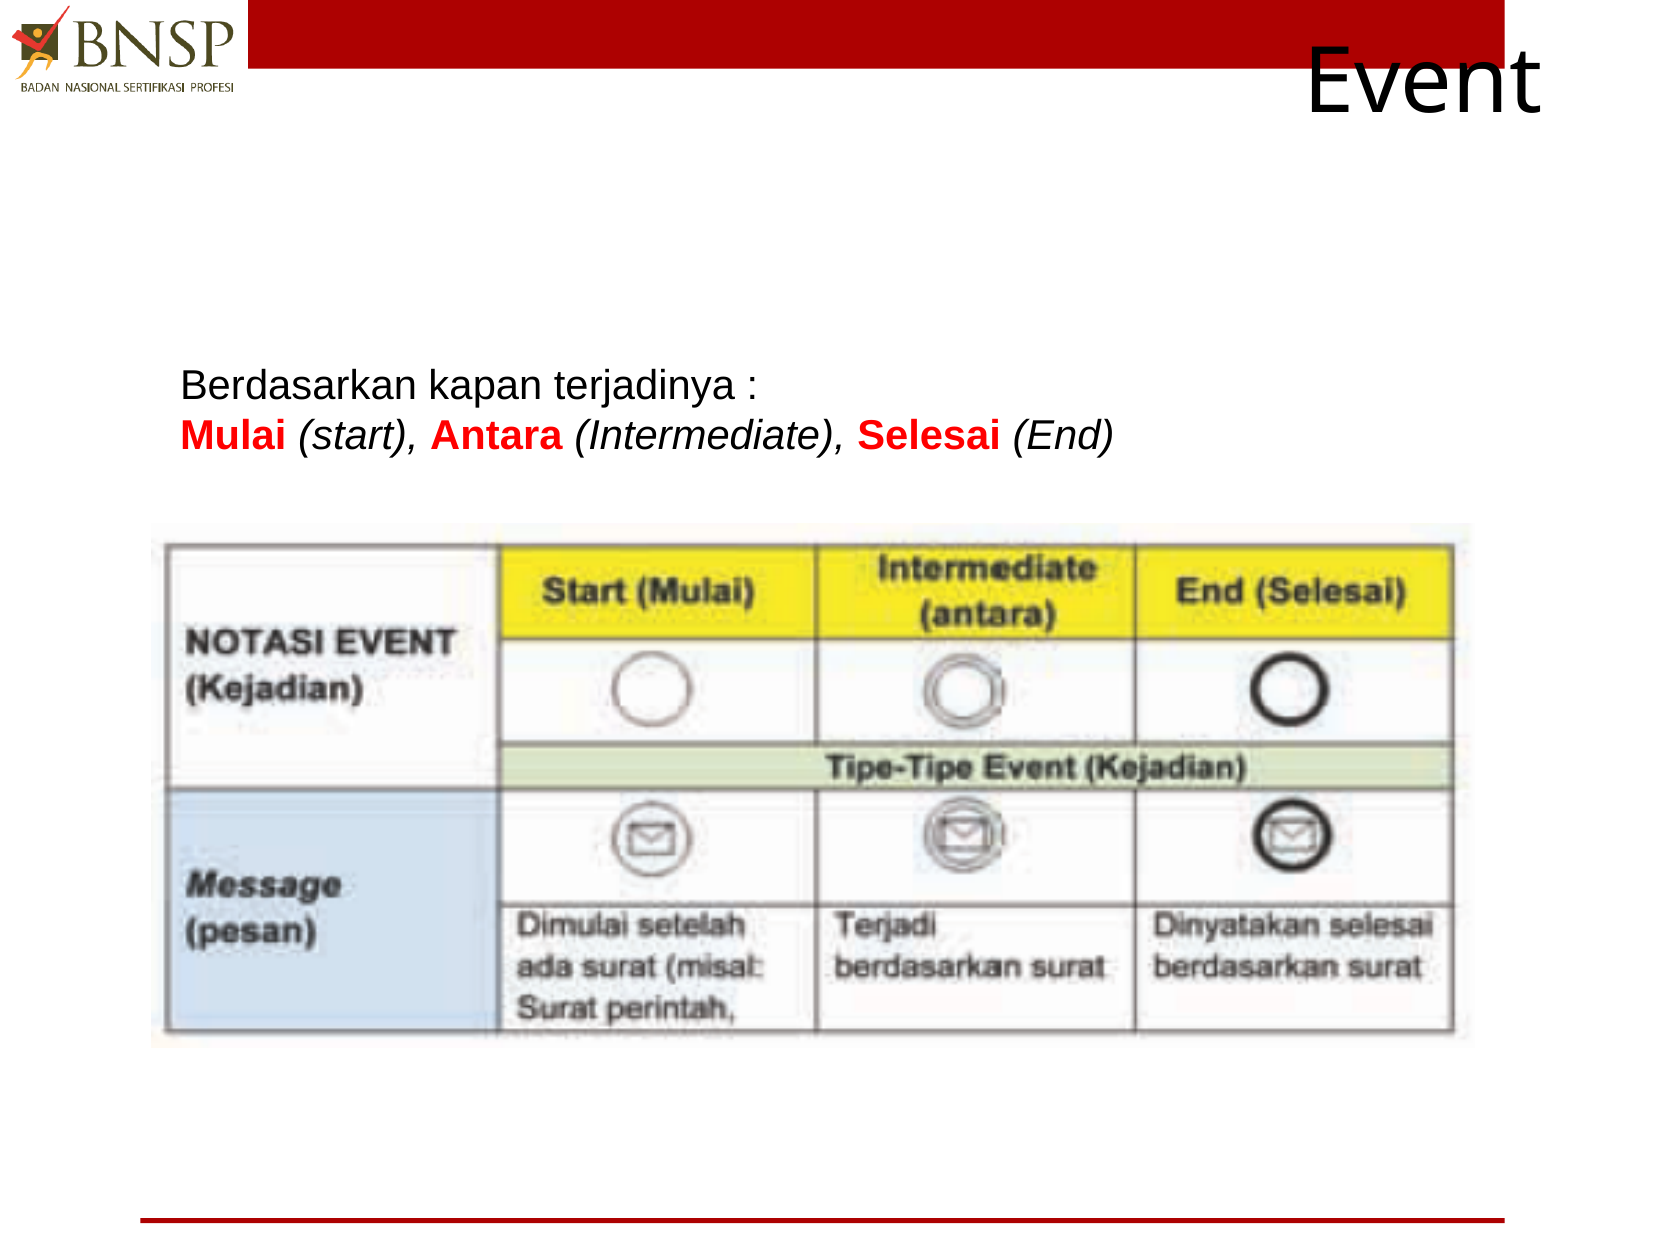

Event
Berdasarkan kapan terjadinya :
Mulai (start), Antara (Intermediate), Selesai (End)